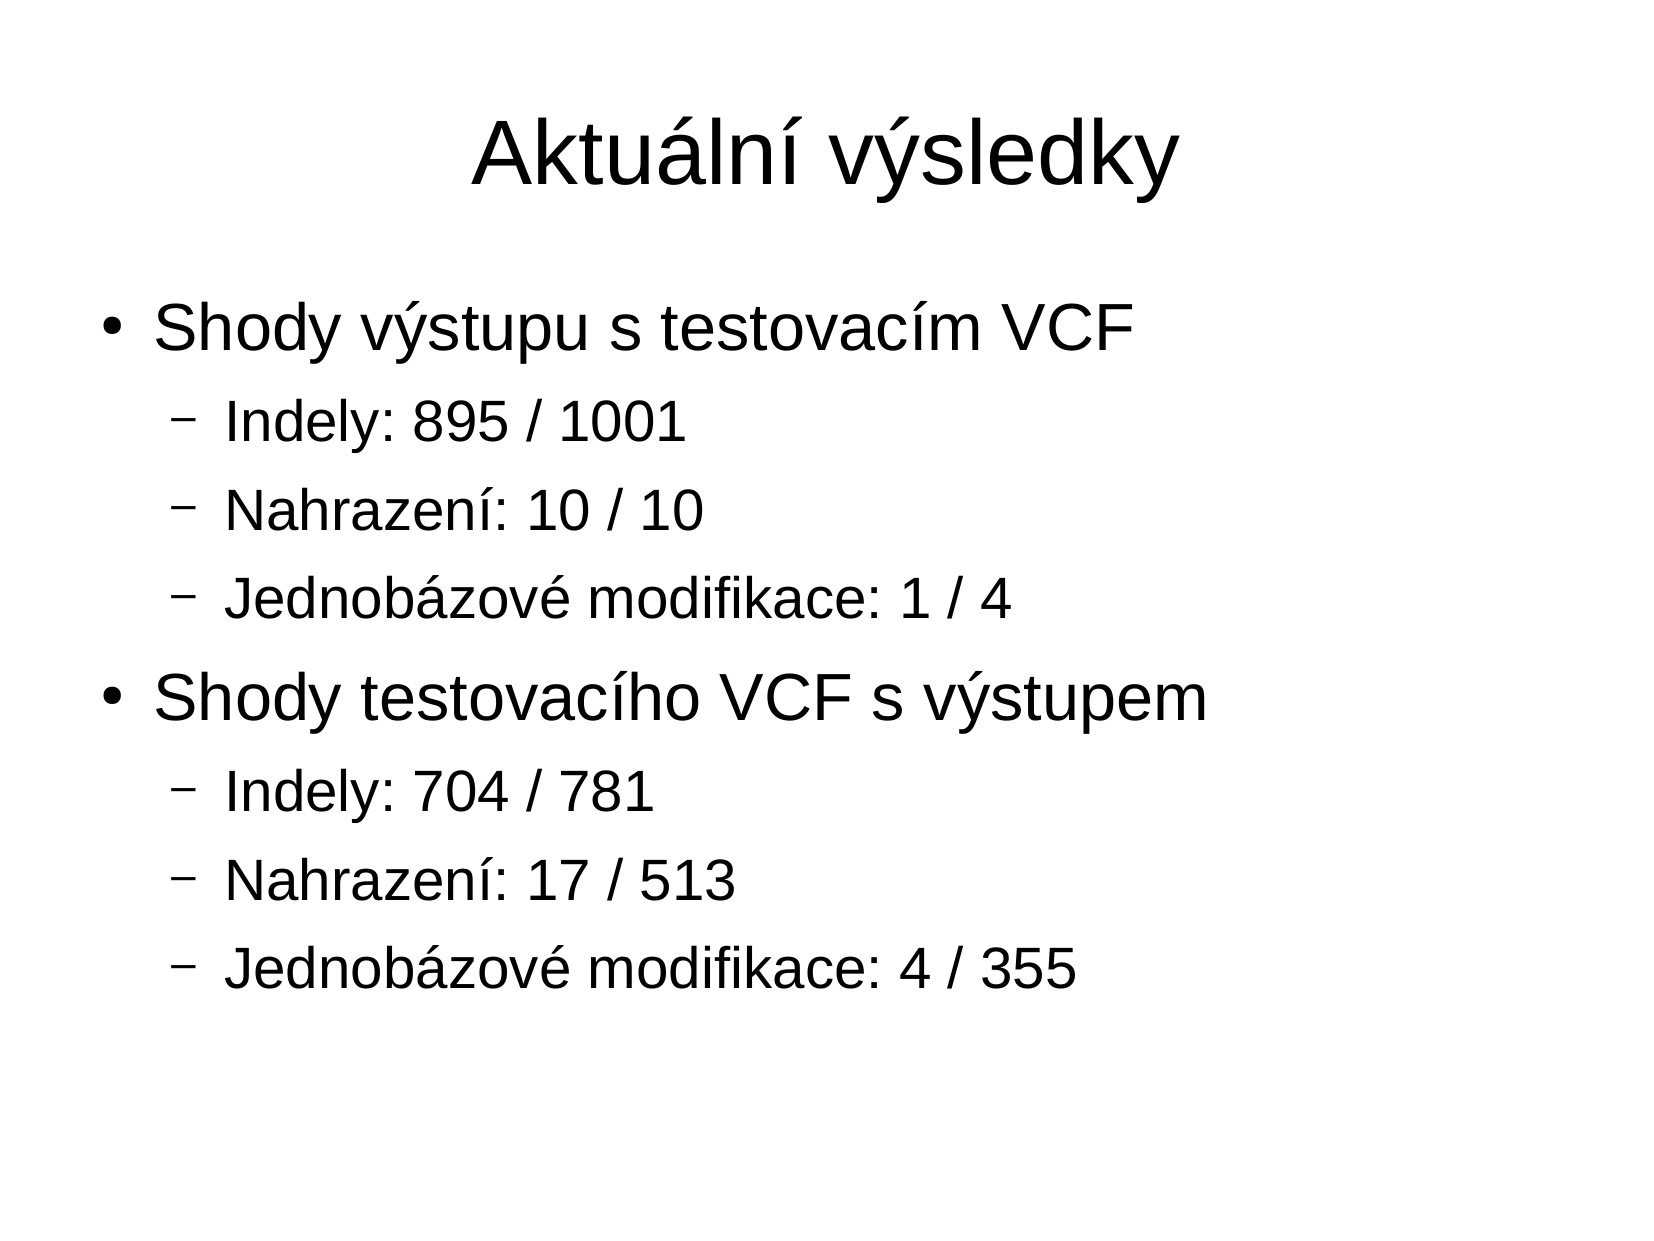

# Aktuální výsledky
Shody výstupu s testovacím VCF
Indely: 895 / 1001
Nahrazení: 10 / 10
Jednobázové modifikace: 1 / 4
Shody testovacího VCF s výstupem
Indely: 704 / 781
Nahrazení: 17 / 513
Jednobázové modifikace: 4 / 355